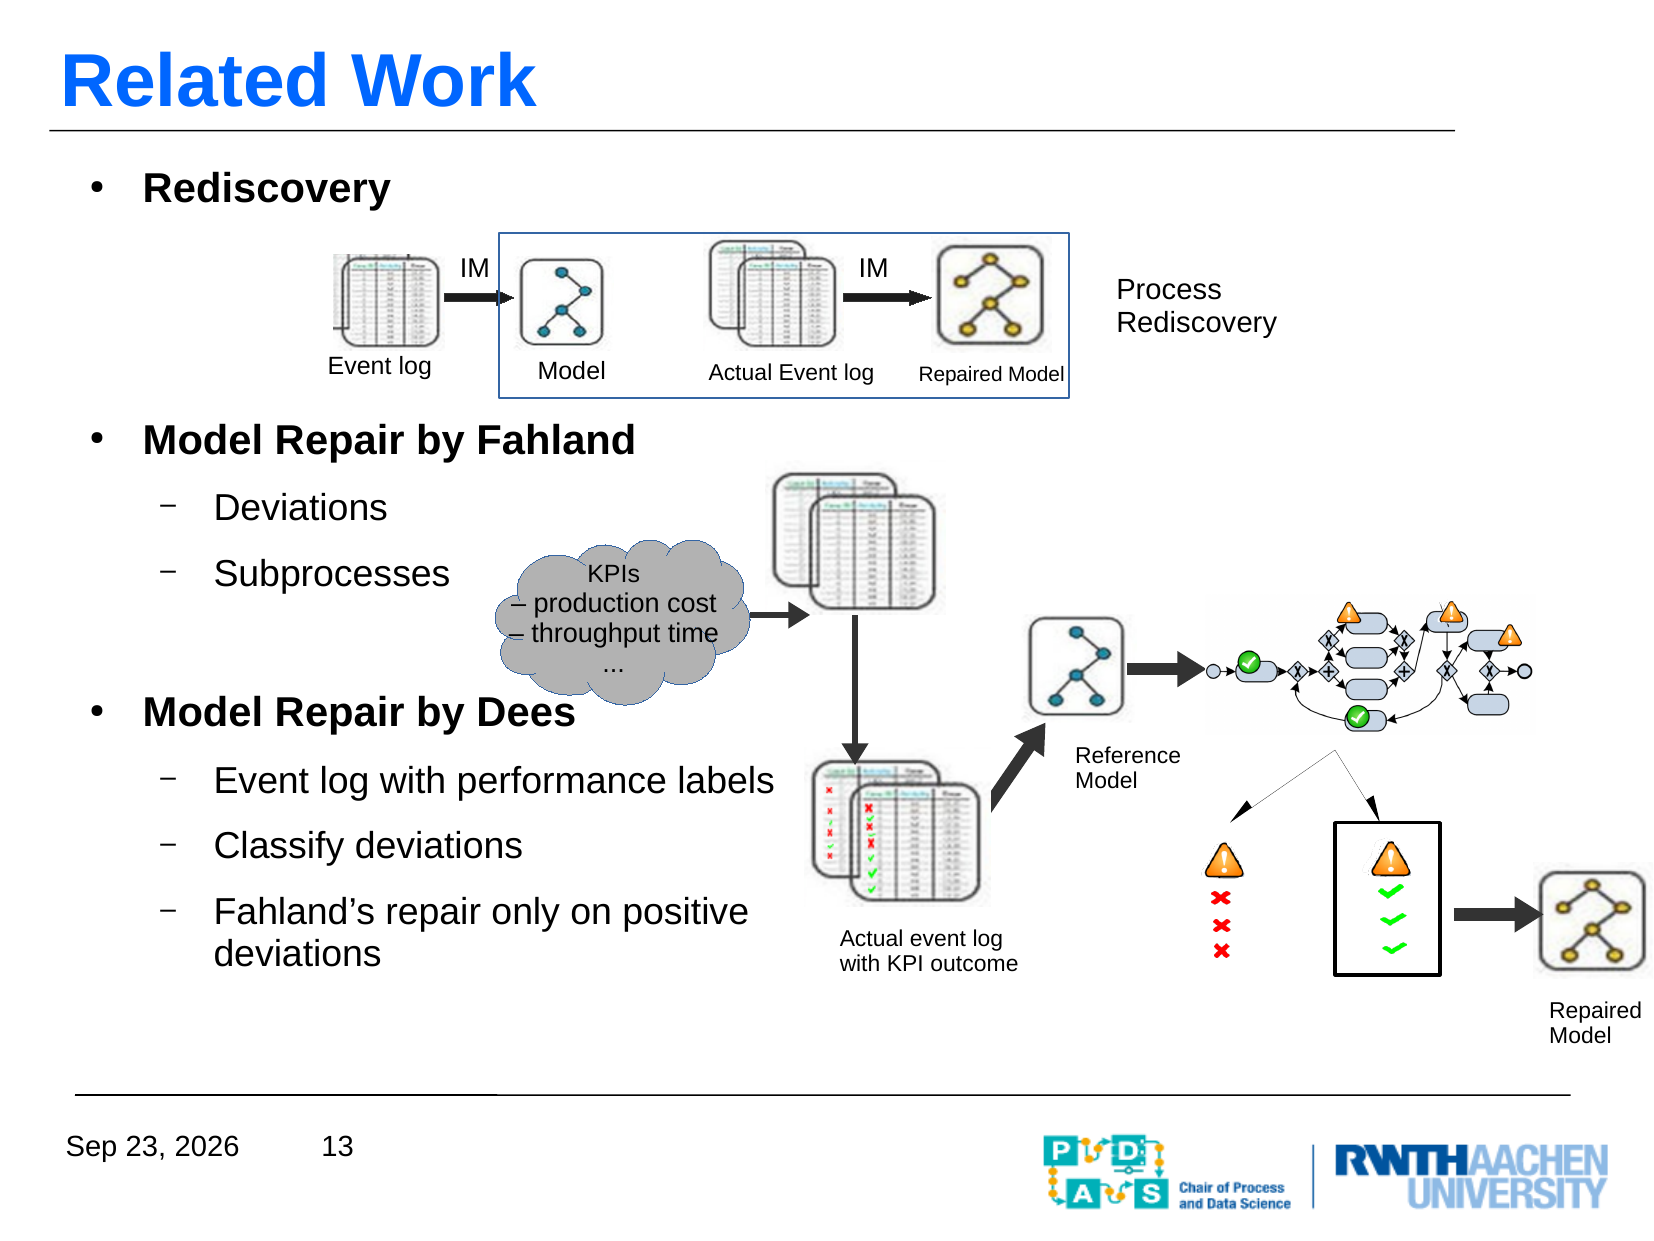

# Related Work
Rediscovery
Model Repair by Fahland
Deviations
Subprocesses
Model Repair by Dees
Event log with performance labels
Classify deviations
Fahland’s repair only on positive deviations
IM
IM
Process
Rediscovery
Event log
Model
Actual Event log
Repaired Model
KPIs
– production cost
– throughput time
...
Reference Model
Actual event log
with KPI outcome
Repaired Model